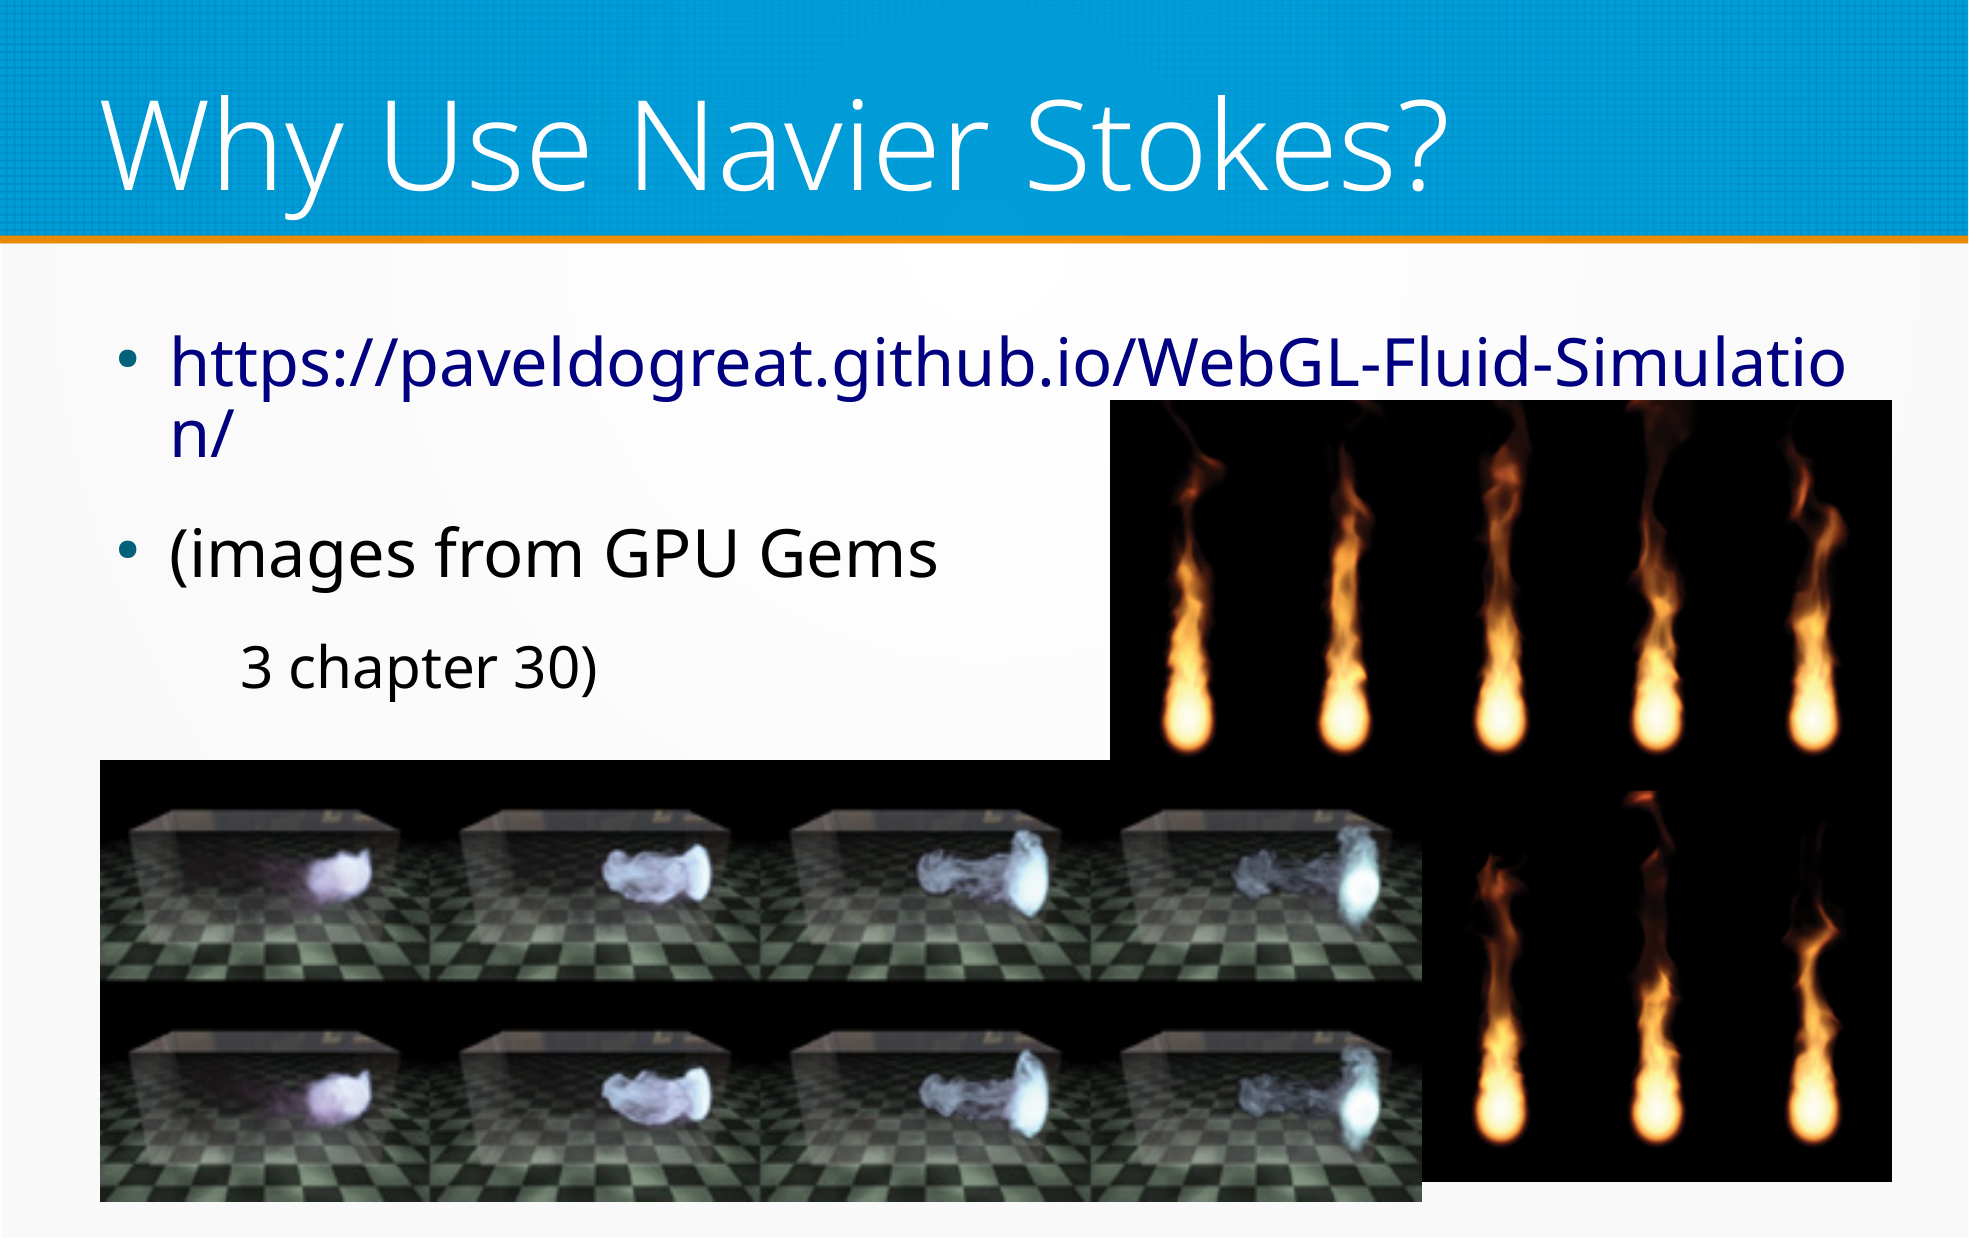

# Why Use Navier Stokes?
https://paveldogreat.github.io/WebGL-Fluid-Simulation/
(images from GPU Gems
3 chapter 30)